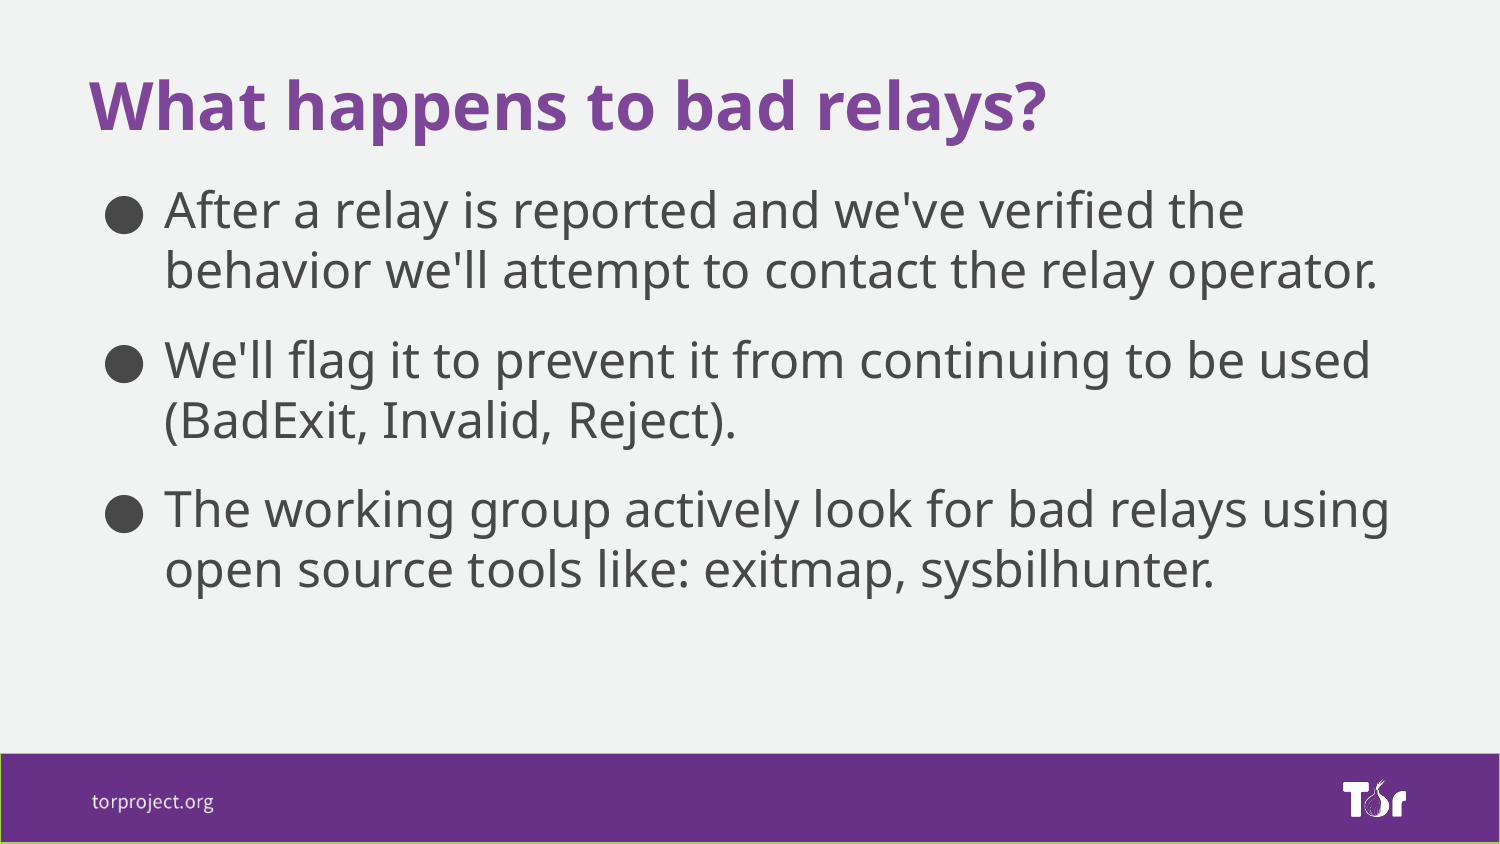

What happens to bad relays?
After a relay is reported and we've verified the behavior we'll attempt to contact the relay operator.
We'll flag it to prevent it from continuing to be used (BadExit, Invalid, Reject).
The working group actively look for bad relays using open source tools like: exitmap, sysbilhunter.